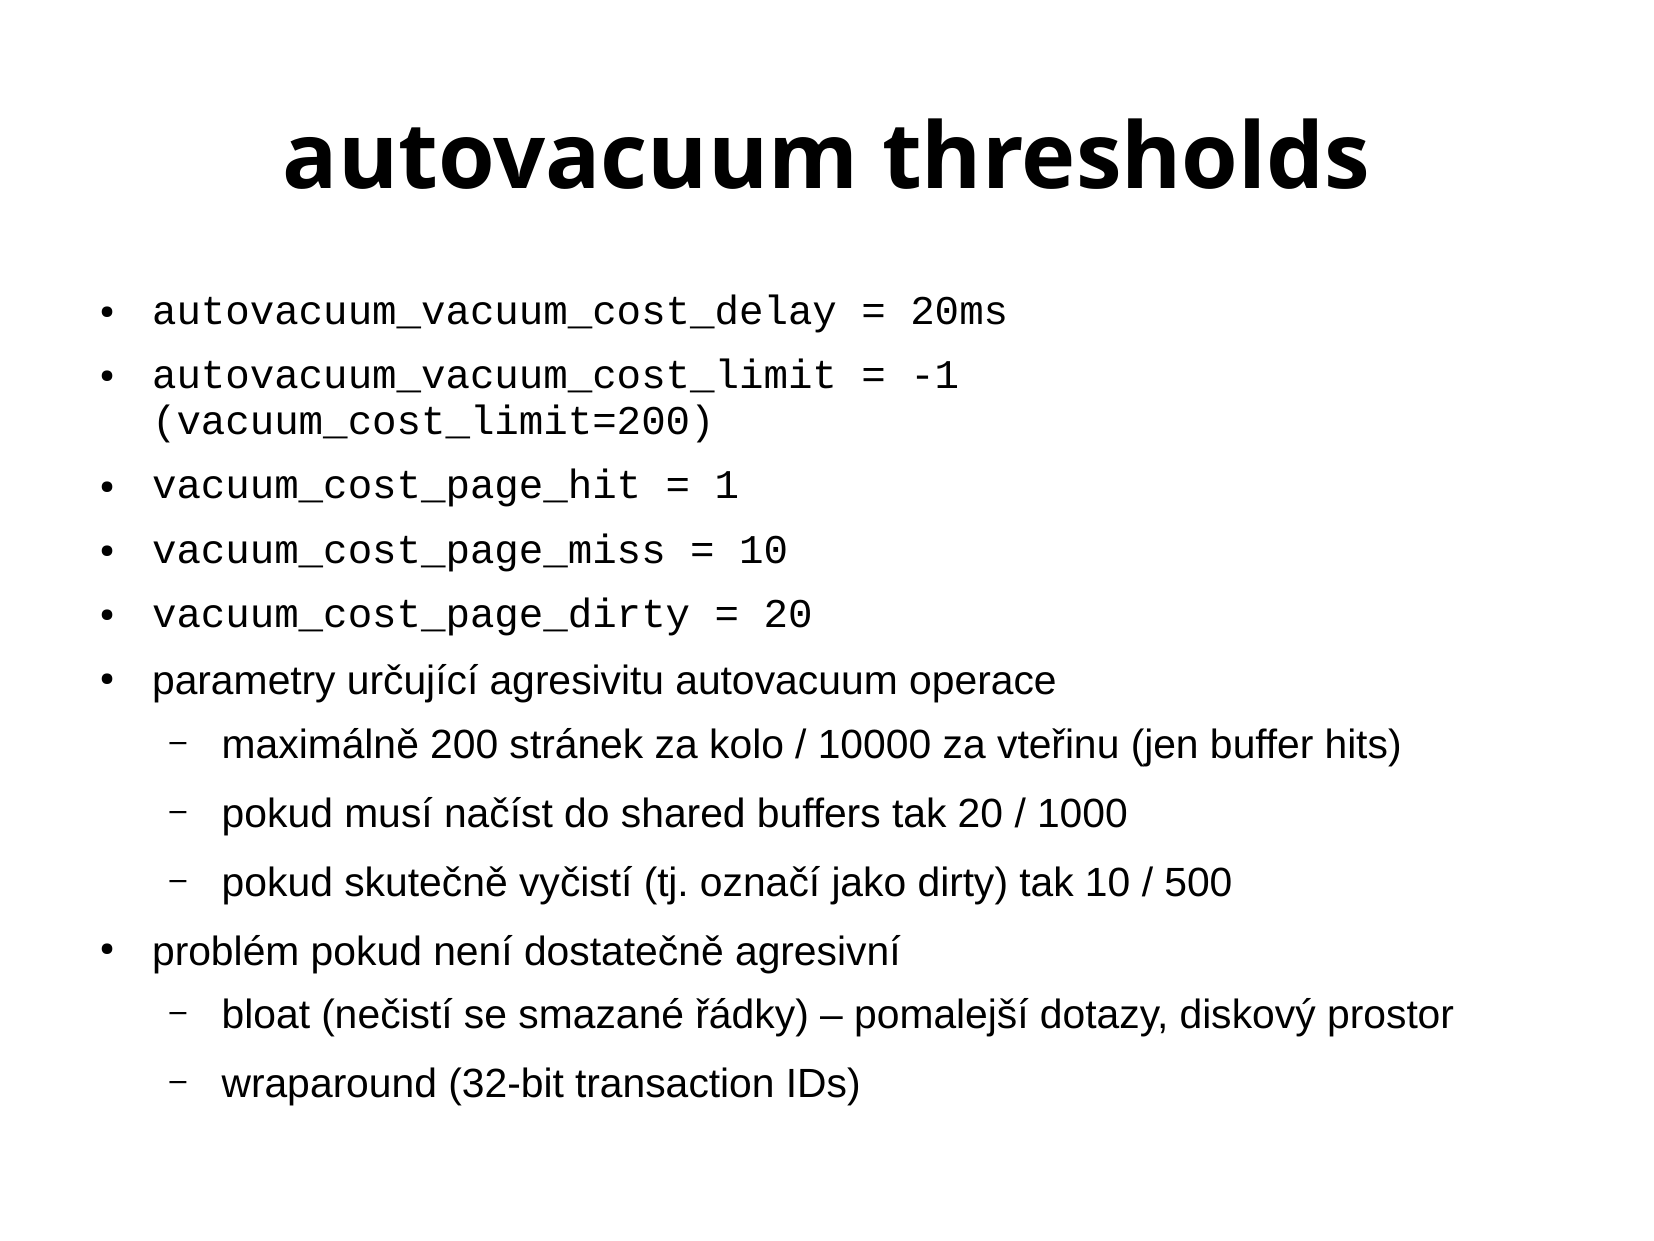

# autovacuum thresholds
autovacuum_vacuum_cost_delay = 20ms
autovacuum_vacuum_cost_limit = -1 (vacuum_cost_limit=200)
vacuum_cost_page_hit = 1
vacuum_cost_page_miss = 10
vacuum_cost_page_dirty = 20
parametry určující agresivitu autovacuum operace
maximálně 200 stránek za kolo / 10000 za vteřinu (jen buffer hits)
pokud musí načíst do shared buffers tak 20 / 1000
pokud skutečně vyčistí (tj. označí jako dirty) tak 10 / 500
problém pokud není dostatečně agresivní
bloat (nečistí se smazané řádky) – pomalejší dotazy, diskový prostor
wraparound (32-bit transaction IDs)